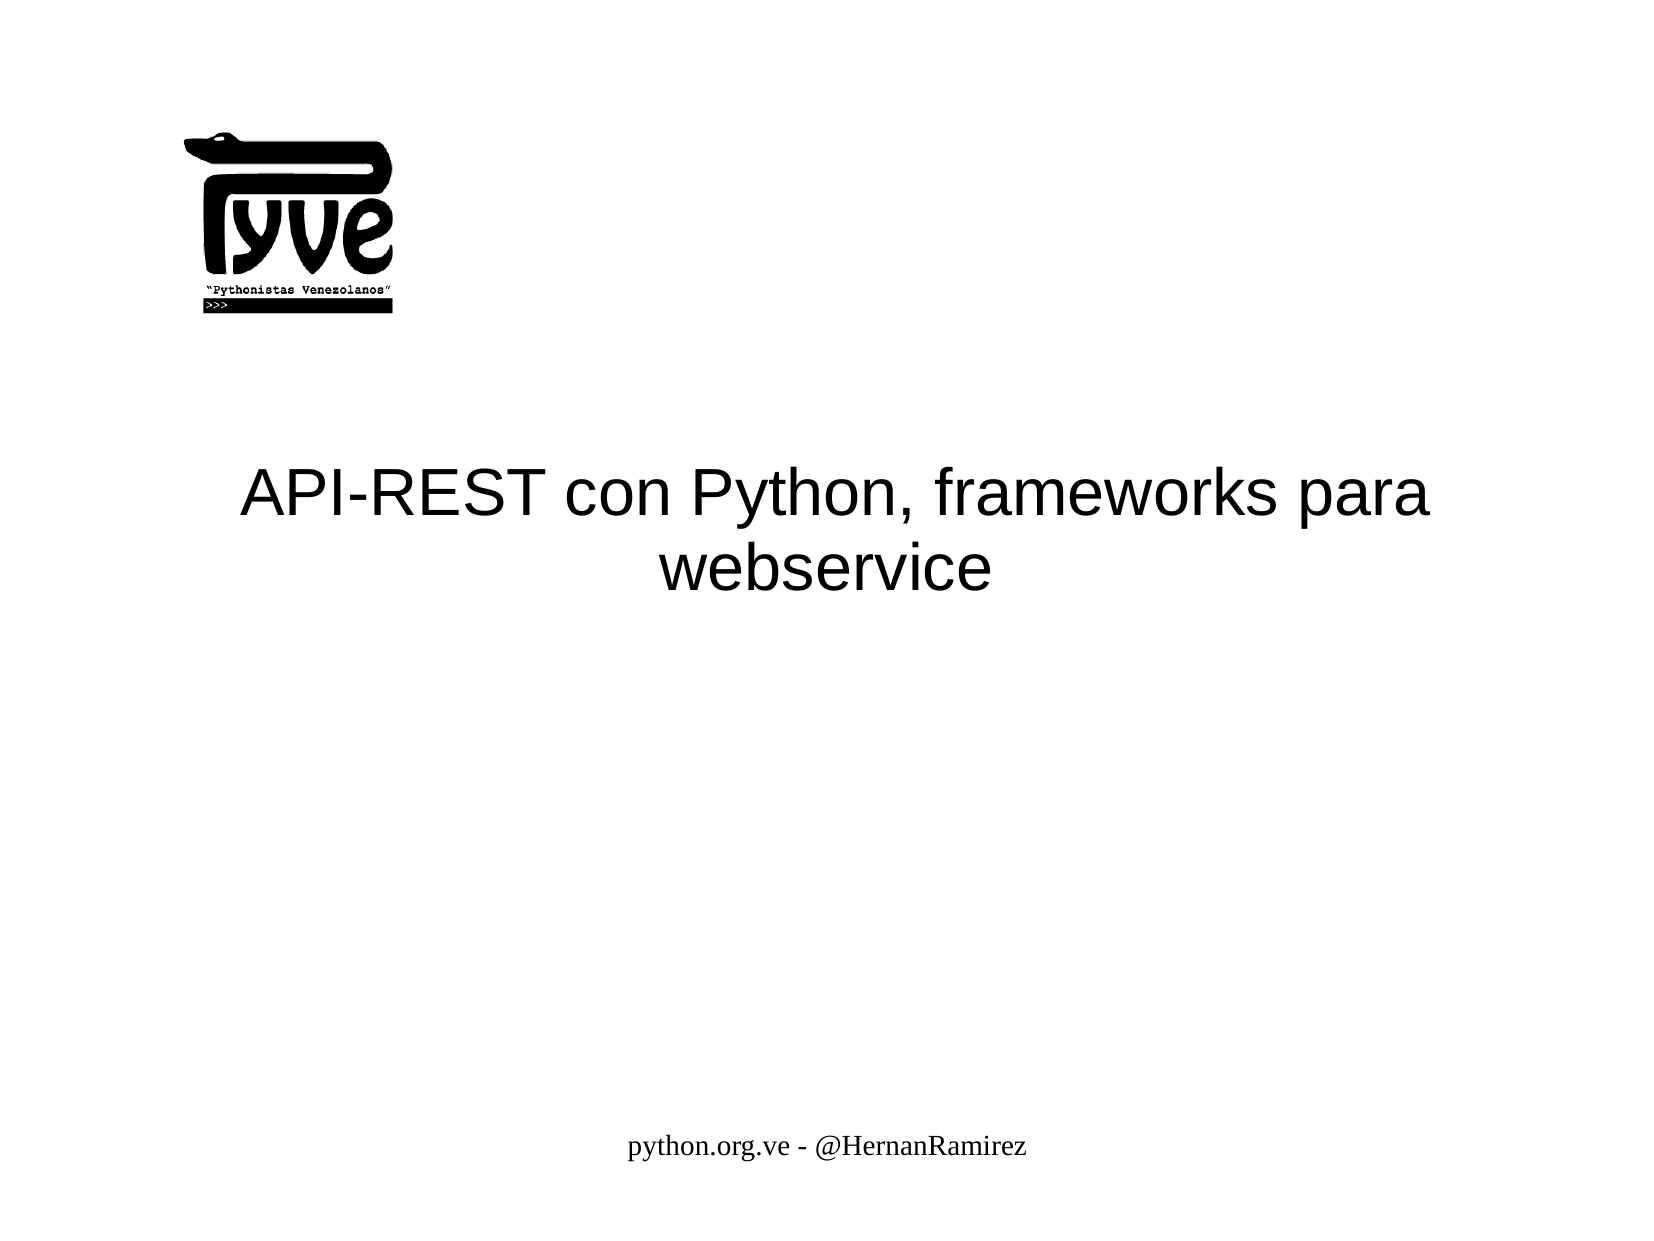

# API-REST con Python, frameworks para webservice
python.org.ve - @HernanRamirez